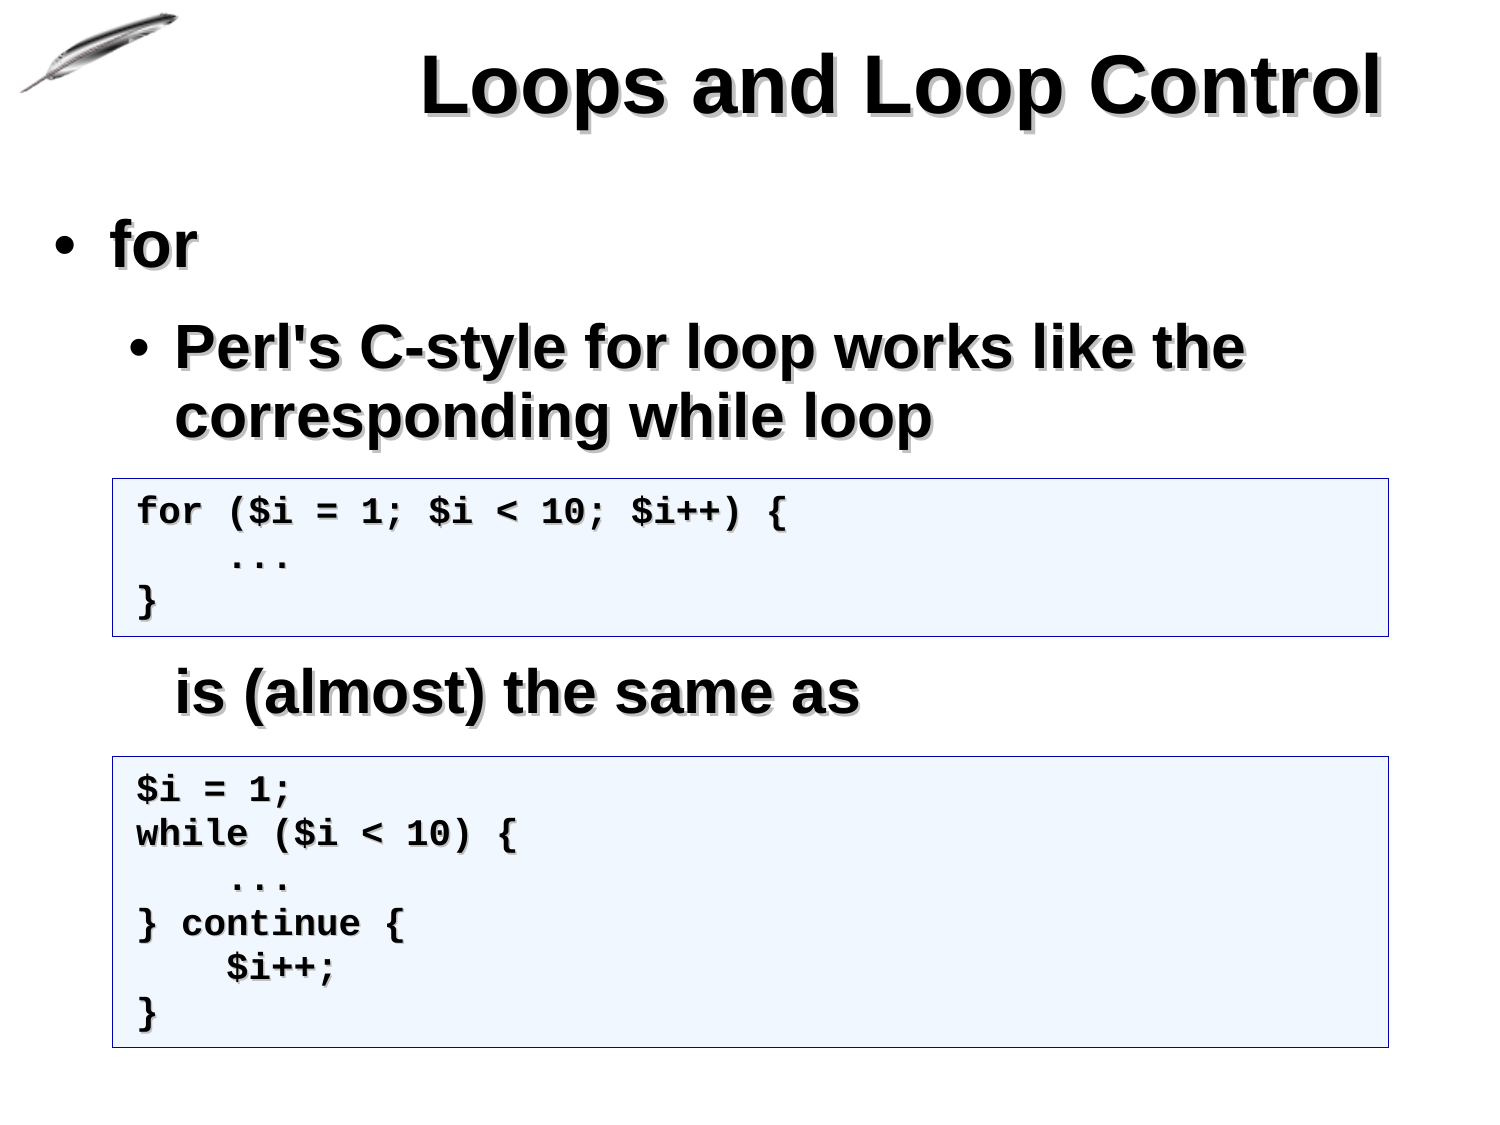

# Loops and Loop Control
for
Perl's C-style for loop works like the corresponding while loop
is (almost) the same as
for ($i = 1; $i < 10; $i++) {
 ...
}
$i = 1;
while ($i < 10) {
 ...
} continue {
 $i++;
}